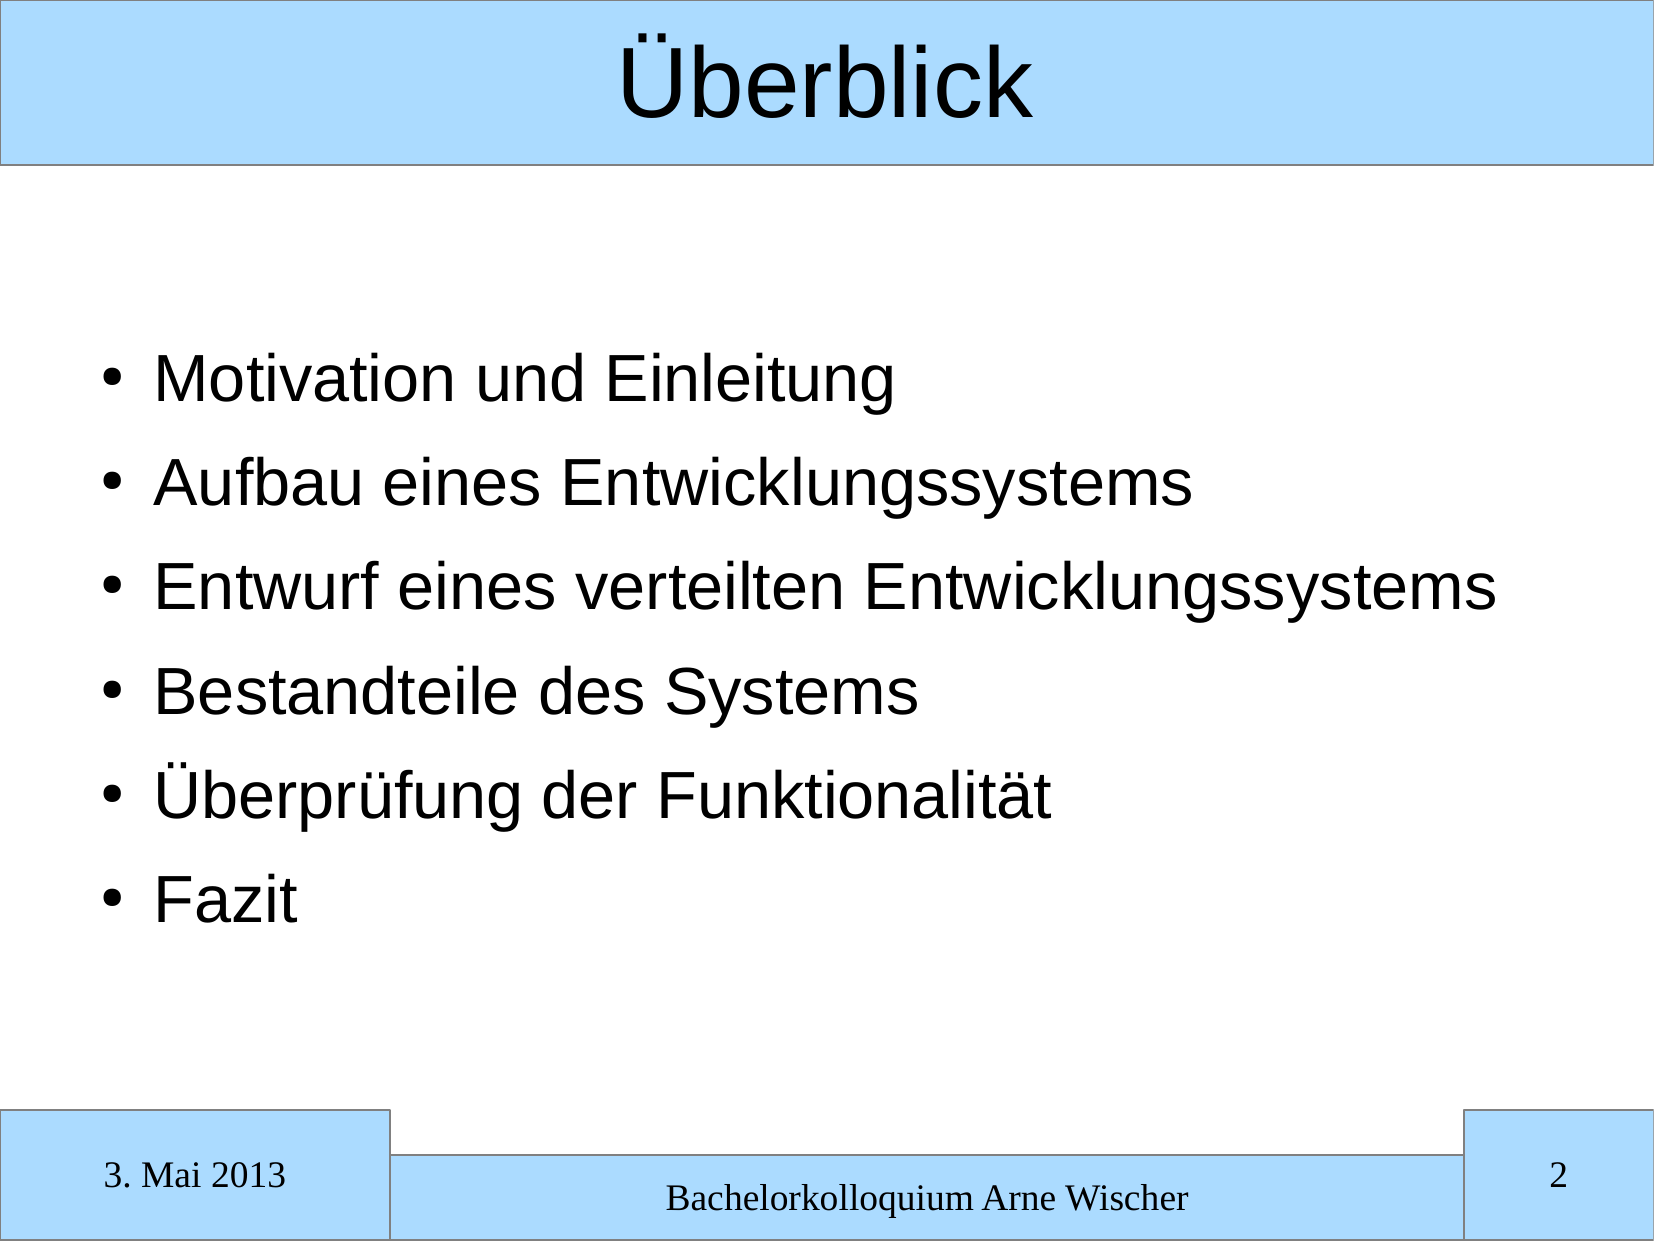

# Überblick
Motivation und Einleitung
Aufbau eines Entwicklungssystems
Entwurf eines verteilten Entwicklungssystems
Bestandteile des Systems
Überprüfung der Funktionalität
Fazit
3. Mai 2013
2
Bachelorkolloquium Arne Wischer